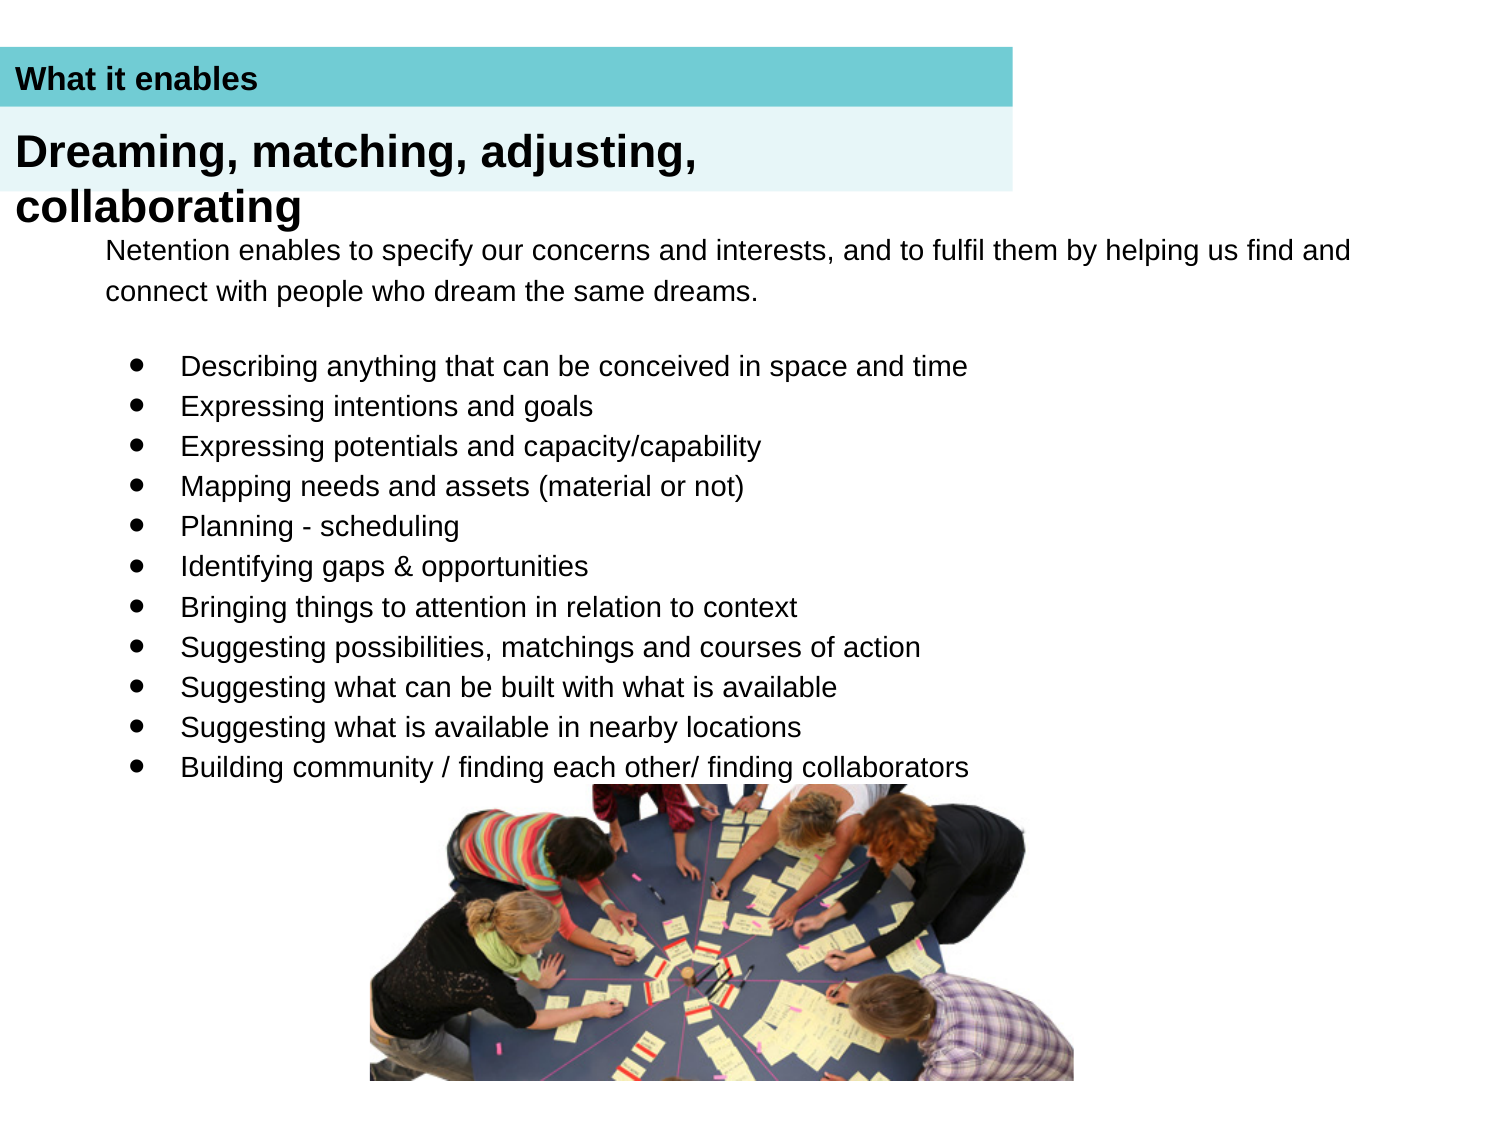

What it enables
Dreaming, matching, adjusting, collaborating
Netention enables to specify our concerns and interests, and to fulfil them by helping us find and connect with people who dream the same dreams.
Describing anything that can be conceived in space and time
Expressing intentions and goals
Expressing potentials and capacity/capability
Mapping needs and assets (material or not)
Planning - scheduling
Identifying gaps & opportunities
Bringing things to attention in relation to context
Suggesting possibilities, matchings and courses of action
Suggesting what can be built with what is available
Suggesting what is available in nearby locations
Building community / finding each other/ finding collaborators